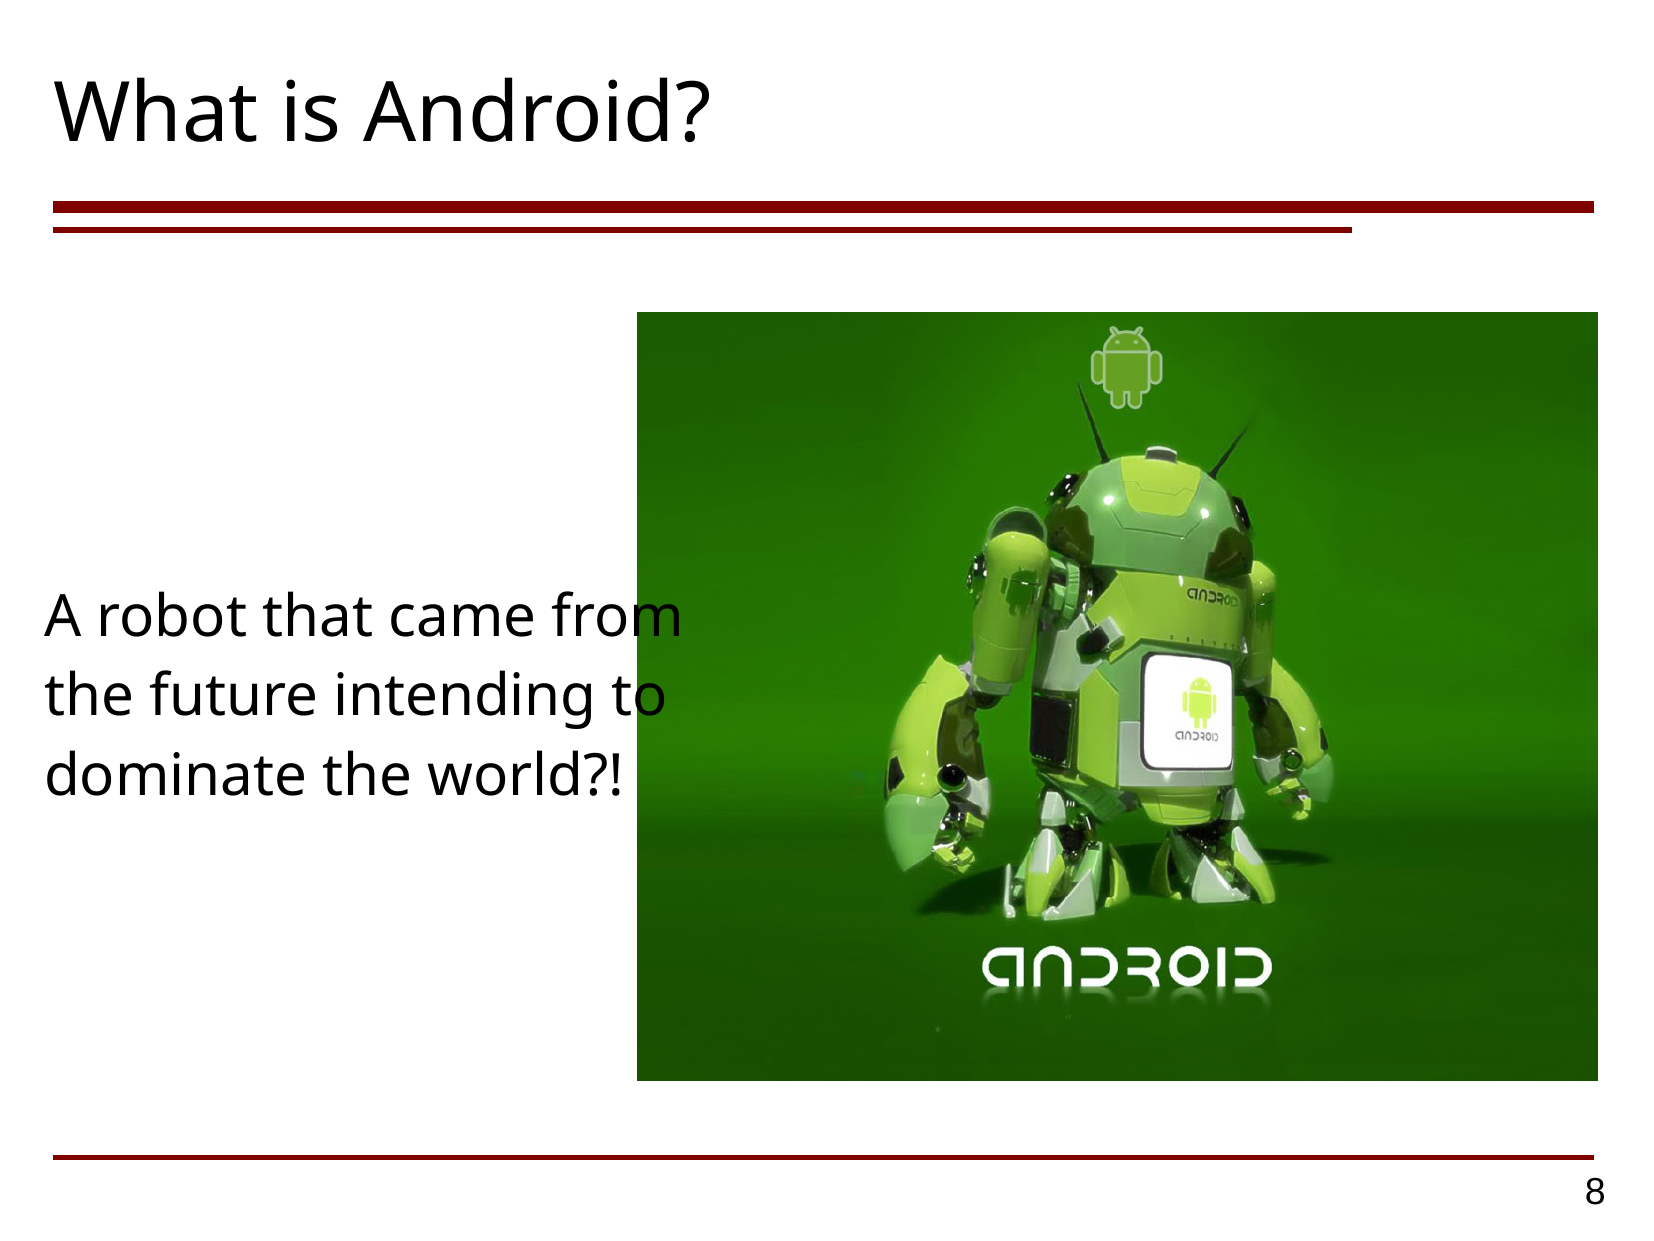

# What is Android?
A robot that came from
the future intending to
dominate the world?!